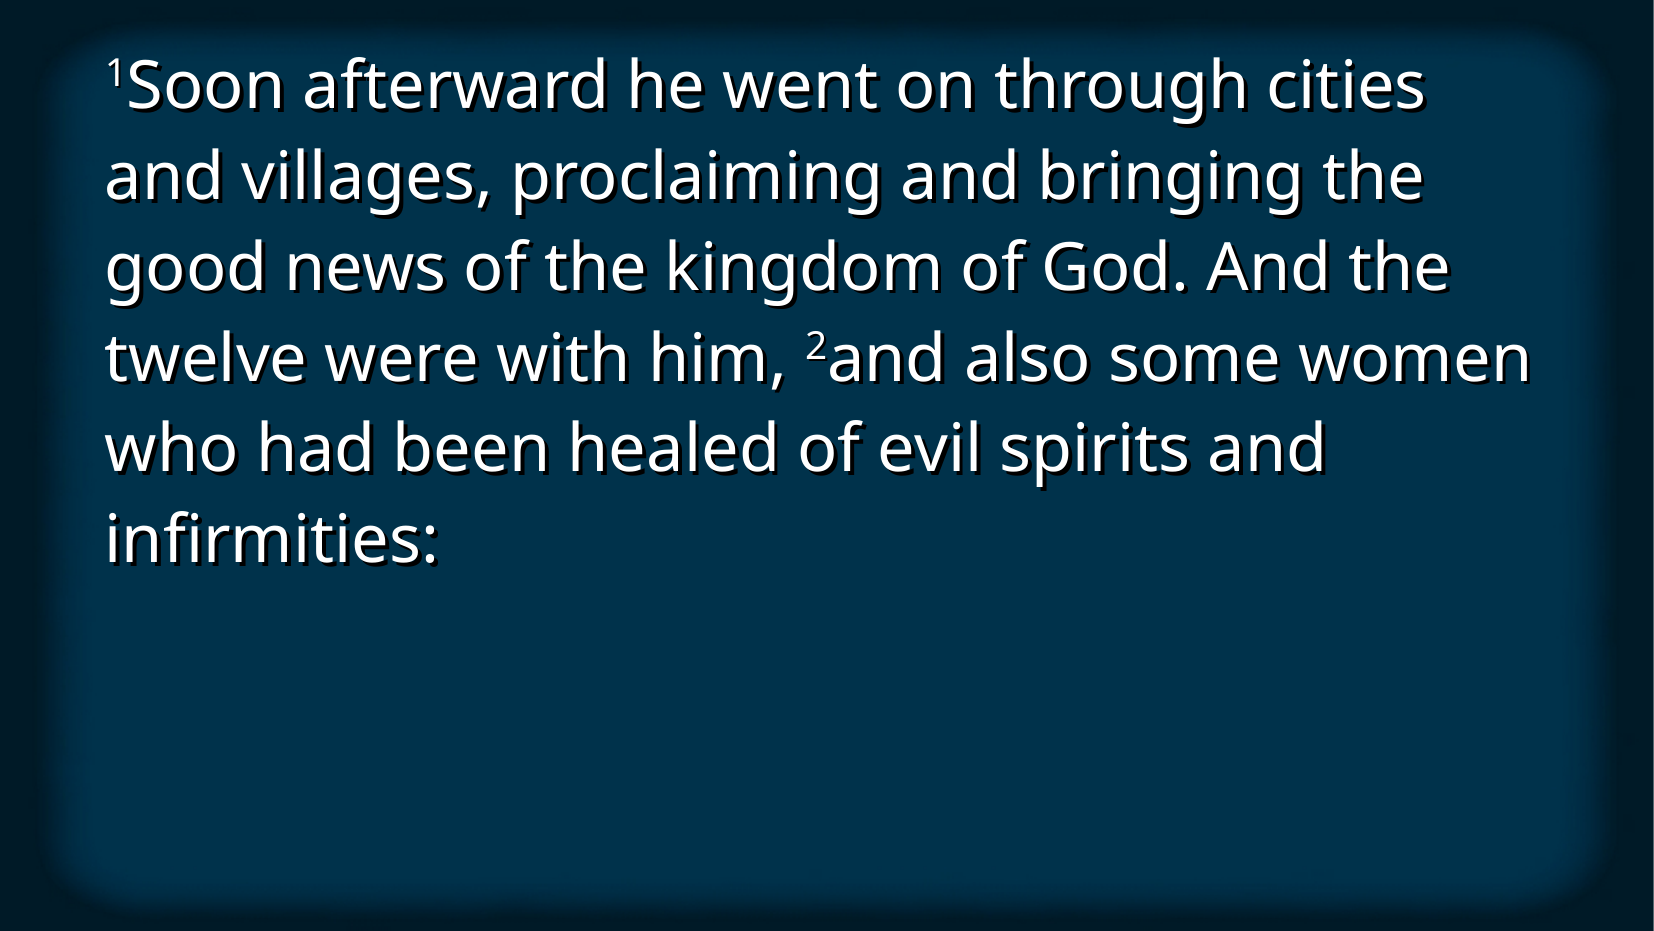

1Soon afterward he went on through cities and villages, proclaiming and bringing the good news of the kingdom of God. And the twelve were with him, 2and also some women who had been healed of evil spirits and infirmities: